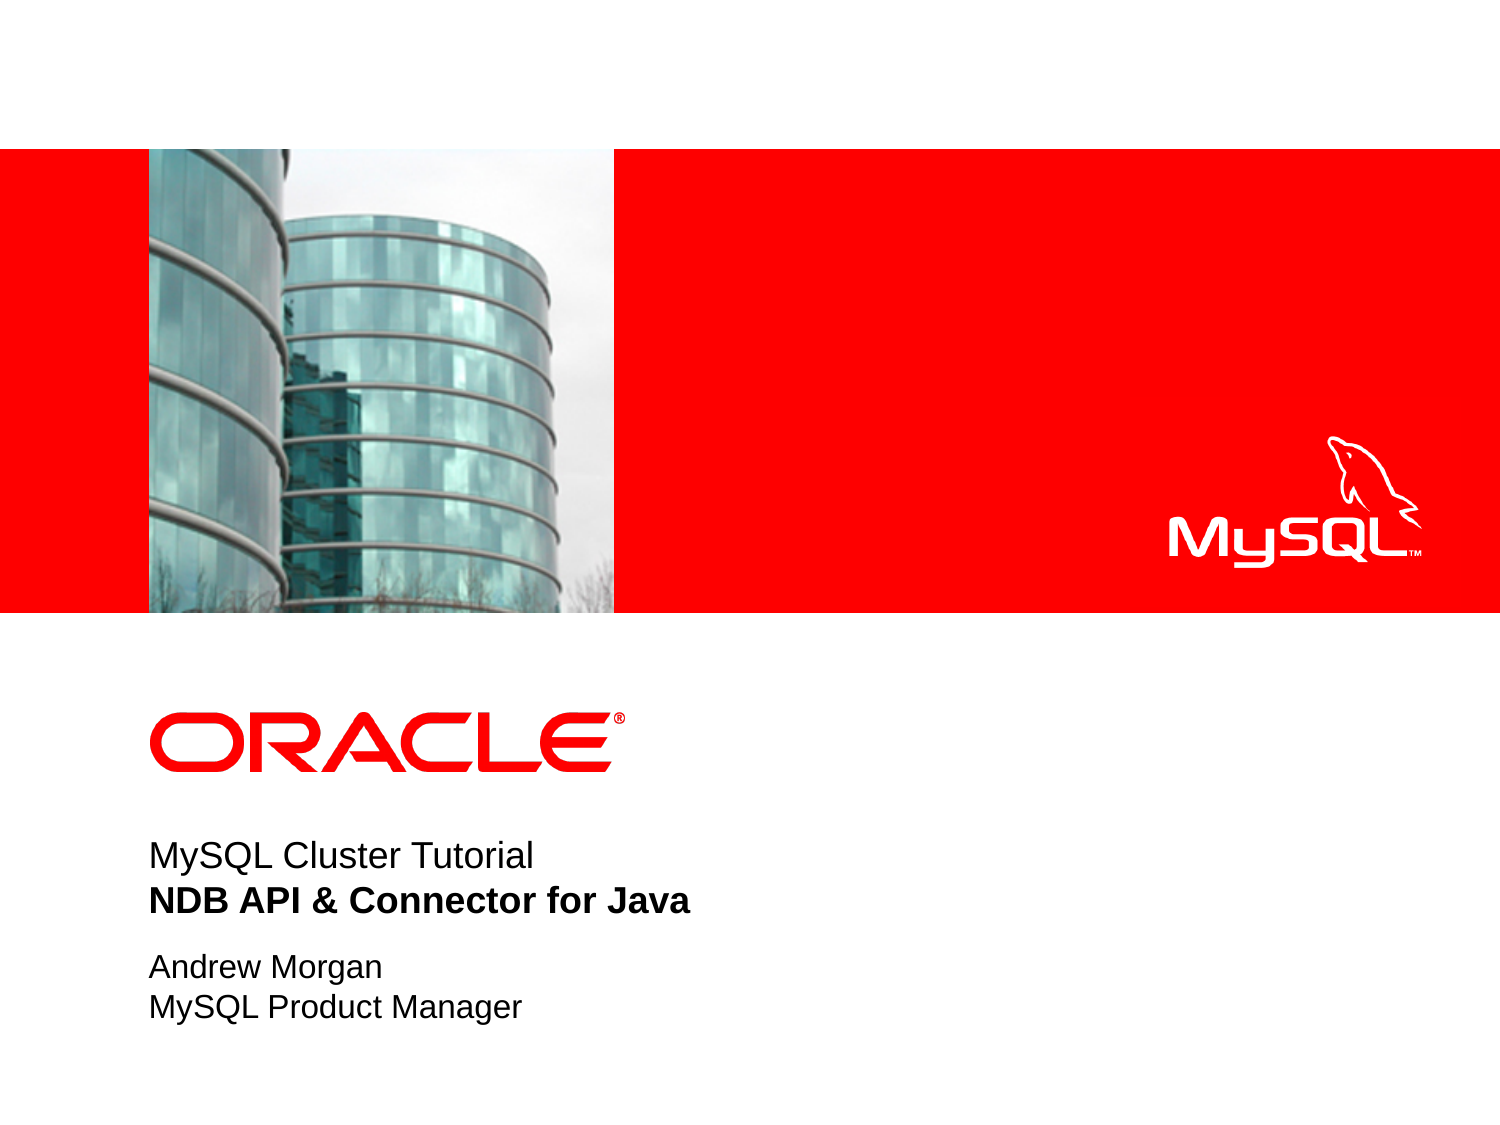

# MySQL Cluster Tutorial NDB API & Connector for Java
Andrew Morgan
MySQL Product Manager